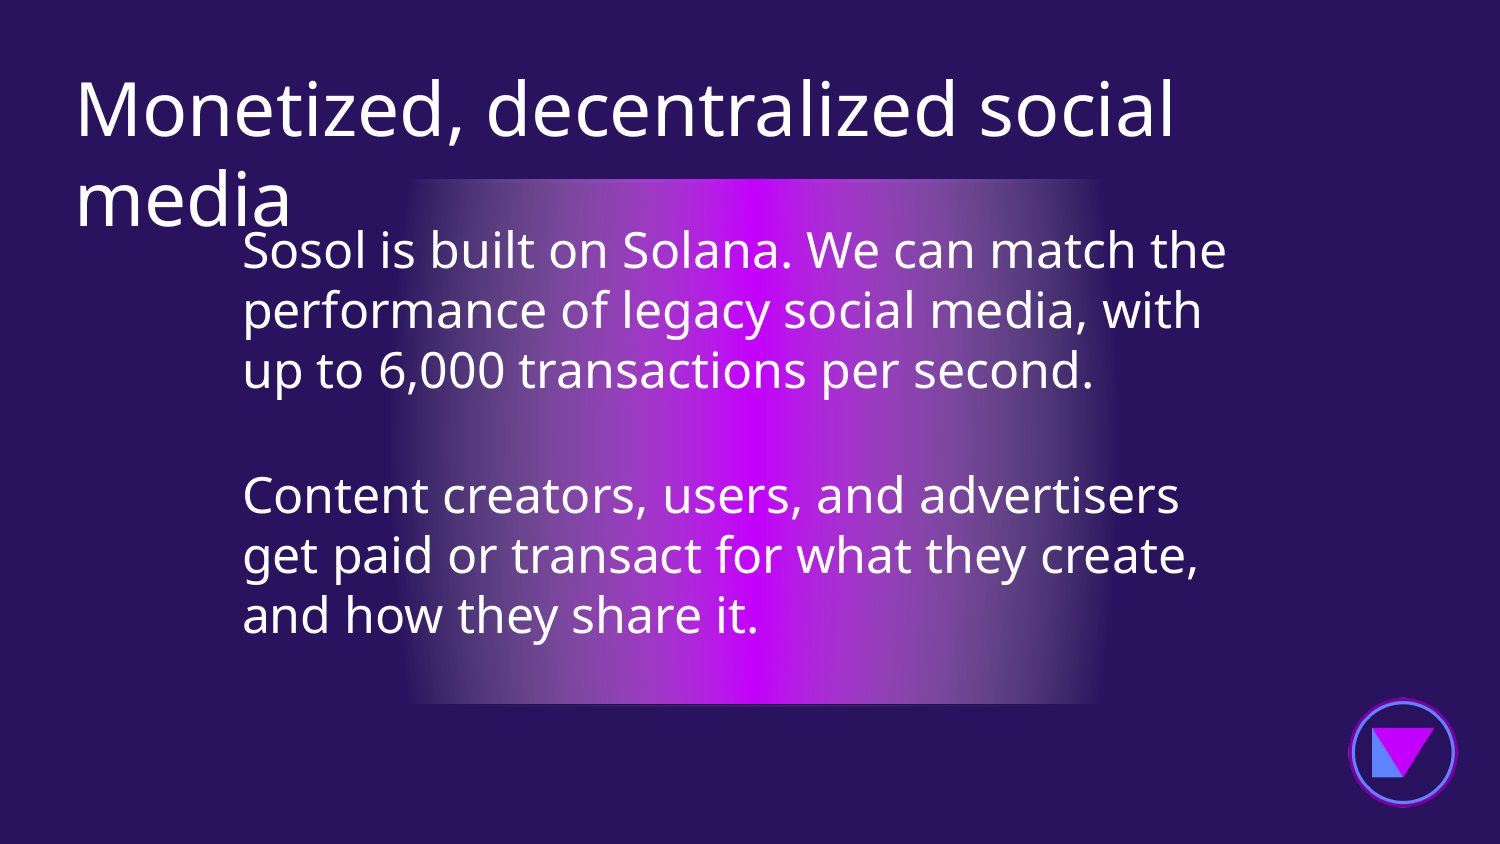

Monetized, decentralized social media
# Sosol is built on Solana. We can match the performance of legacy social media, with up to 6,000 transactions per second. Content creators, users, and advertisers get paid or transact for what they create, and how they share it.